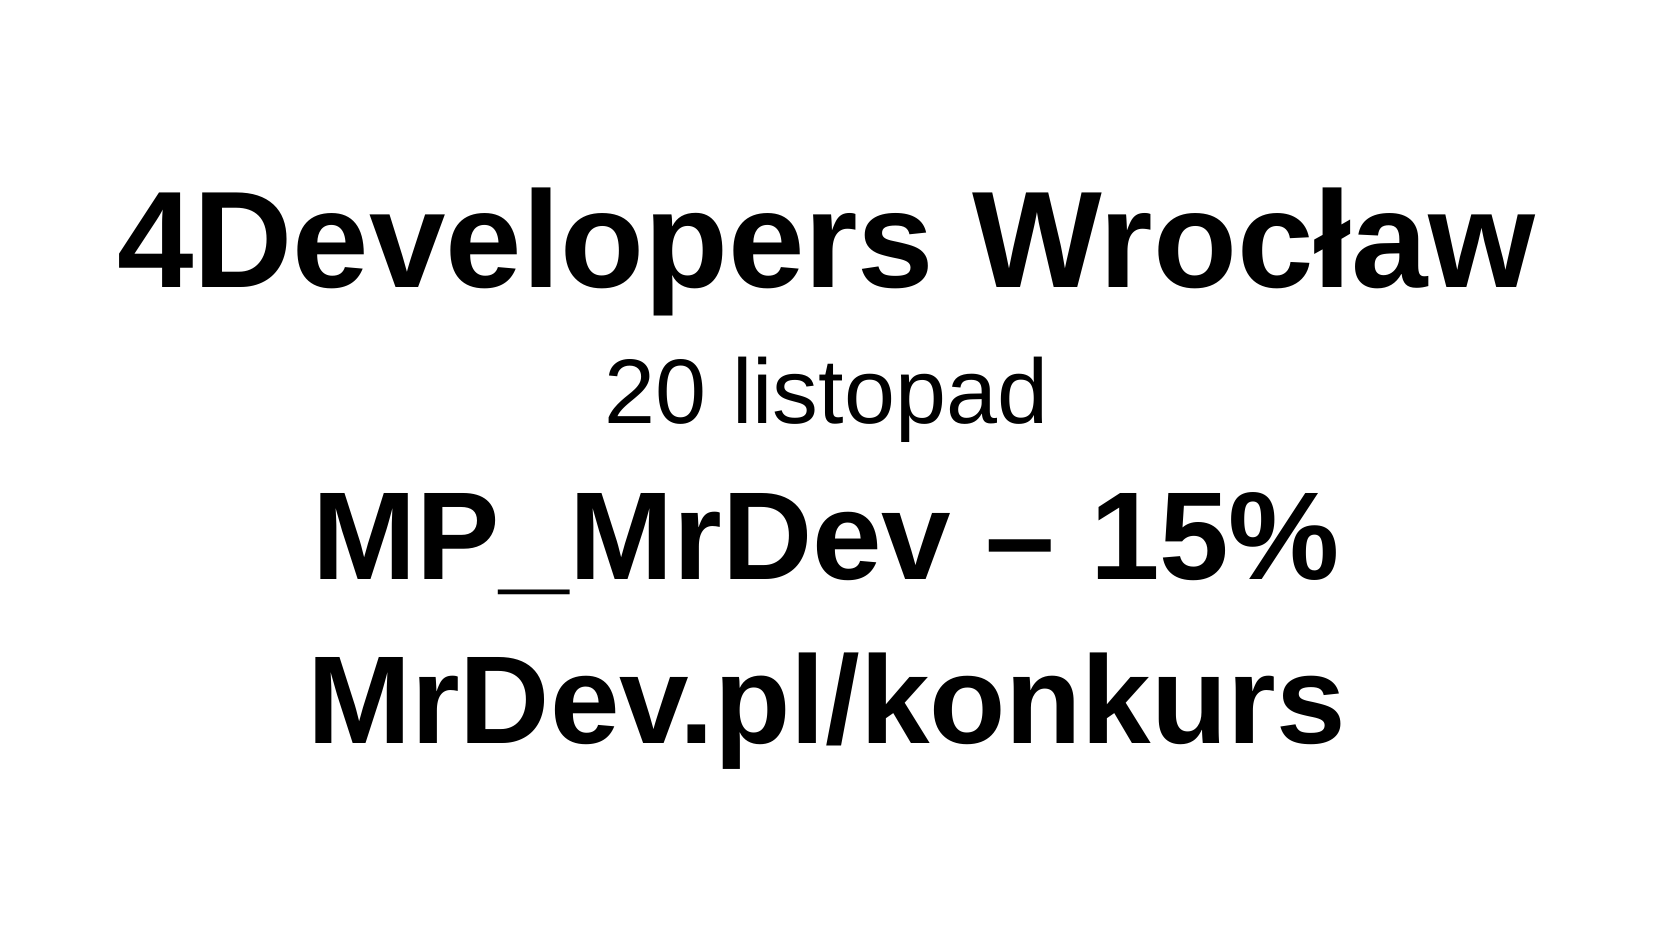

4Developers Wrocław
20 listopad
MP_MrDev – 15%
MrDev.pl/konkurs